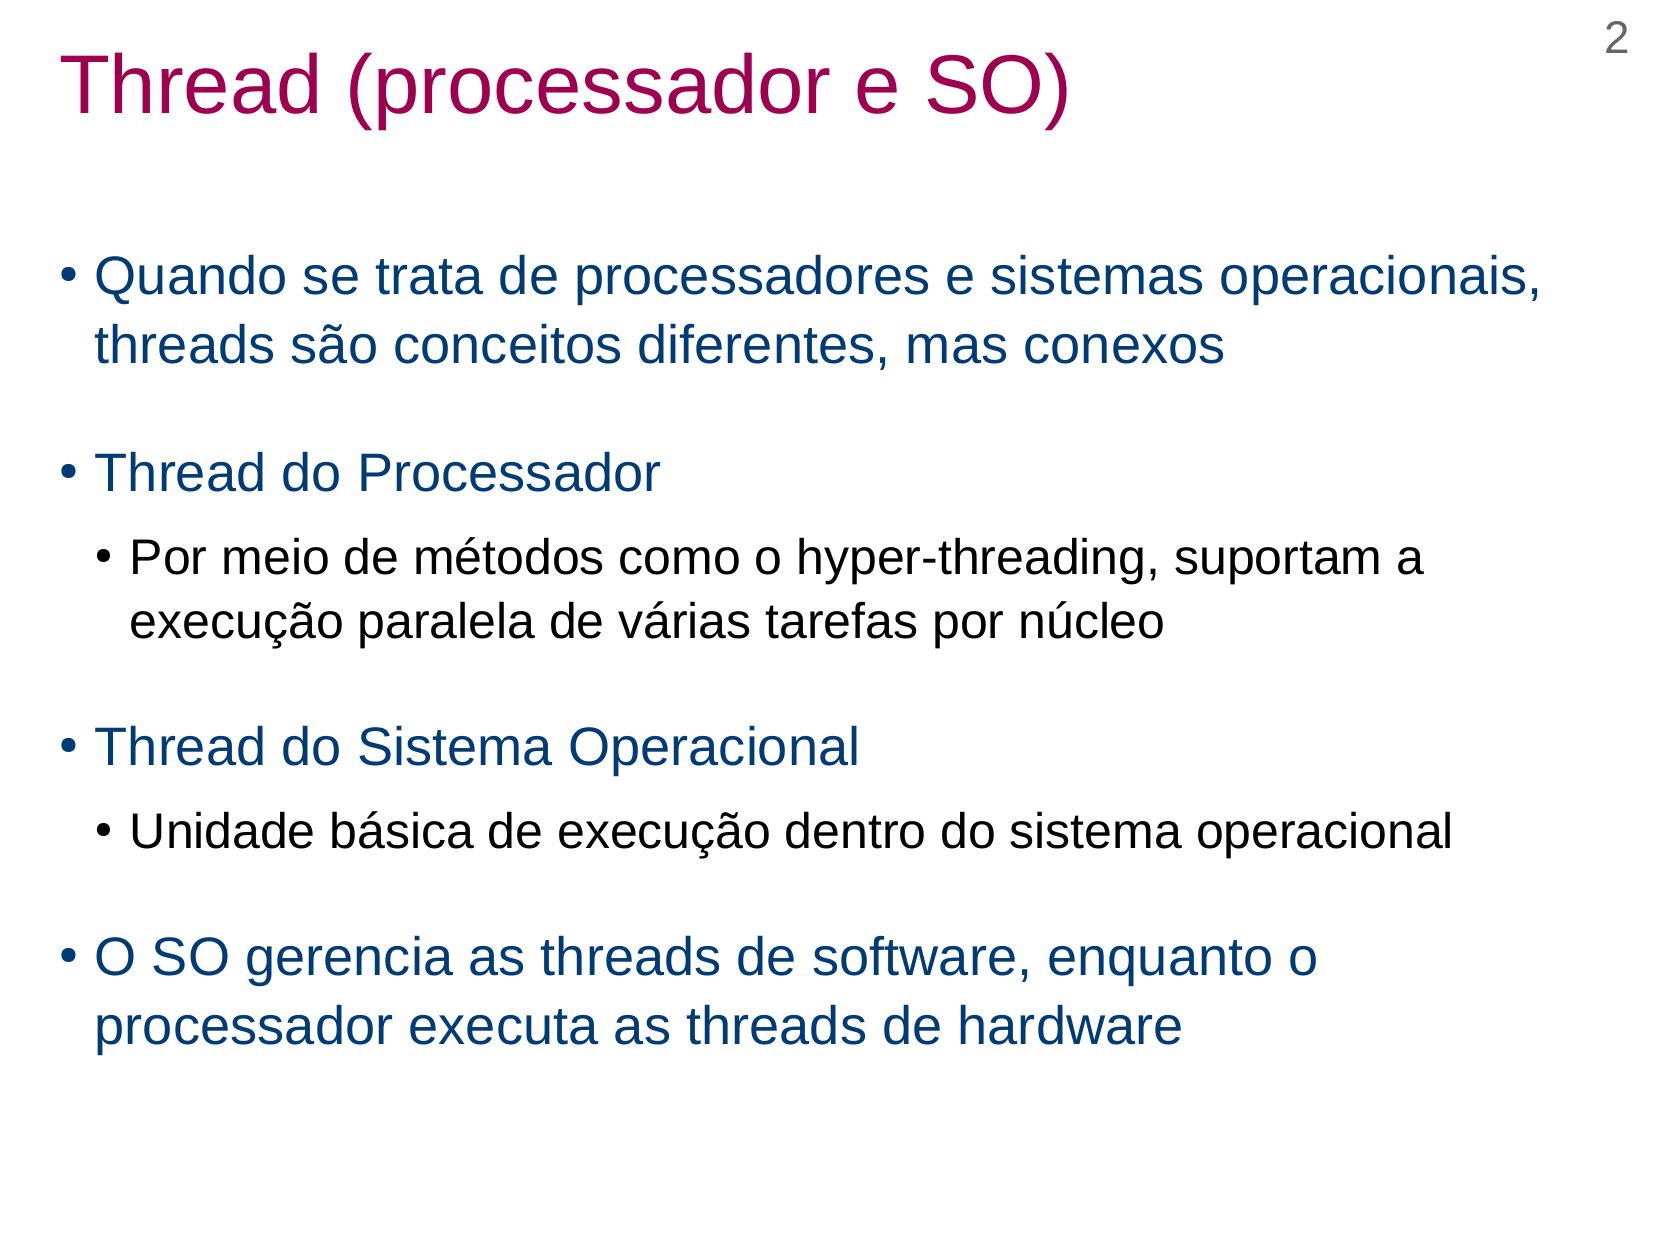

2
# Thread (processador e SO)
Quando se trata de processadores e sistemas operacionais, threads são conceitos diferentes, mas conexos
Thread do Processador
Por meio de métodos como o hyper-threading, suportam a execução paralela de várias tarefas por núcleo
Thread do Sistema Operacional
Unidade básica de execução dentro do sistema operacional
O SO gerencia as threads de software, enquanto o processador executa as threads de hardware